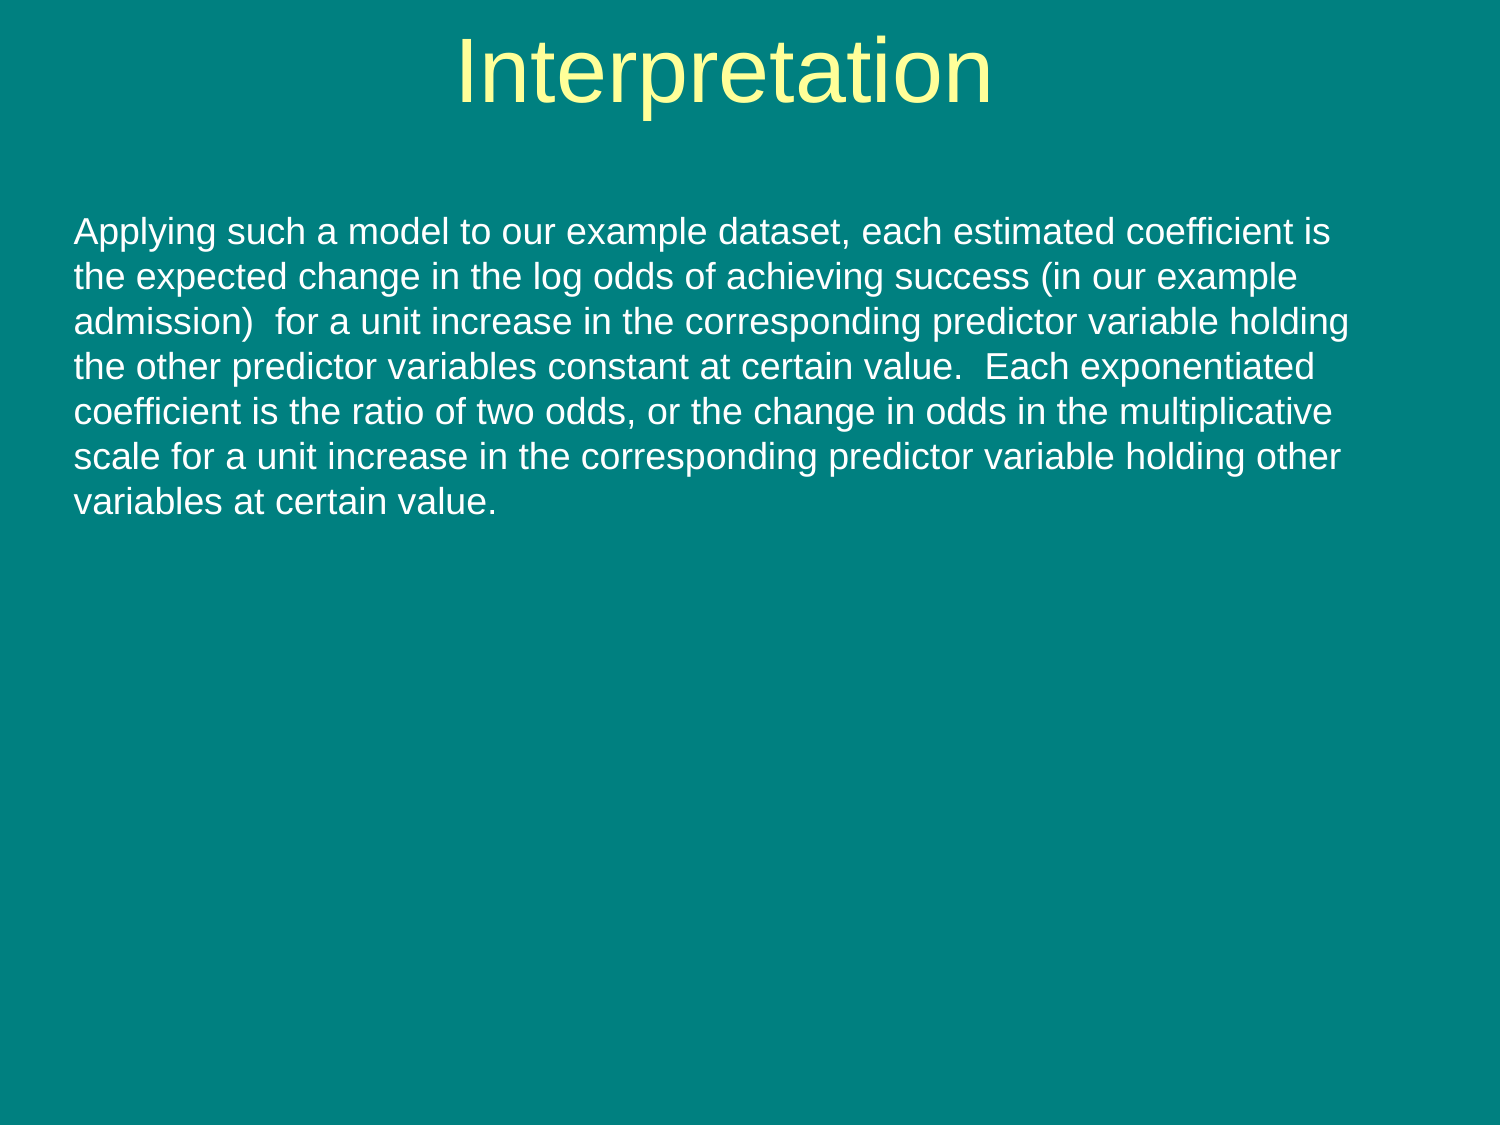

Interpretation
Applying such a model to our example dataset, each estimated coefficient is the expected change in the log odds of achieving success (in our example admission) for a unit increase in the corresponding predictor variable holding the other predictor variables constant at certain value.  Each exponentiated coefficient is the ratio of two odds, or the change in odds in the multiplicative scale for a unit increase in the corresponding predictor variable holding other variables at certain value.